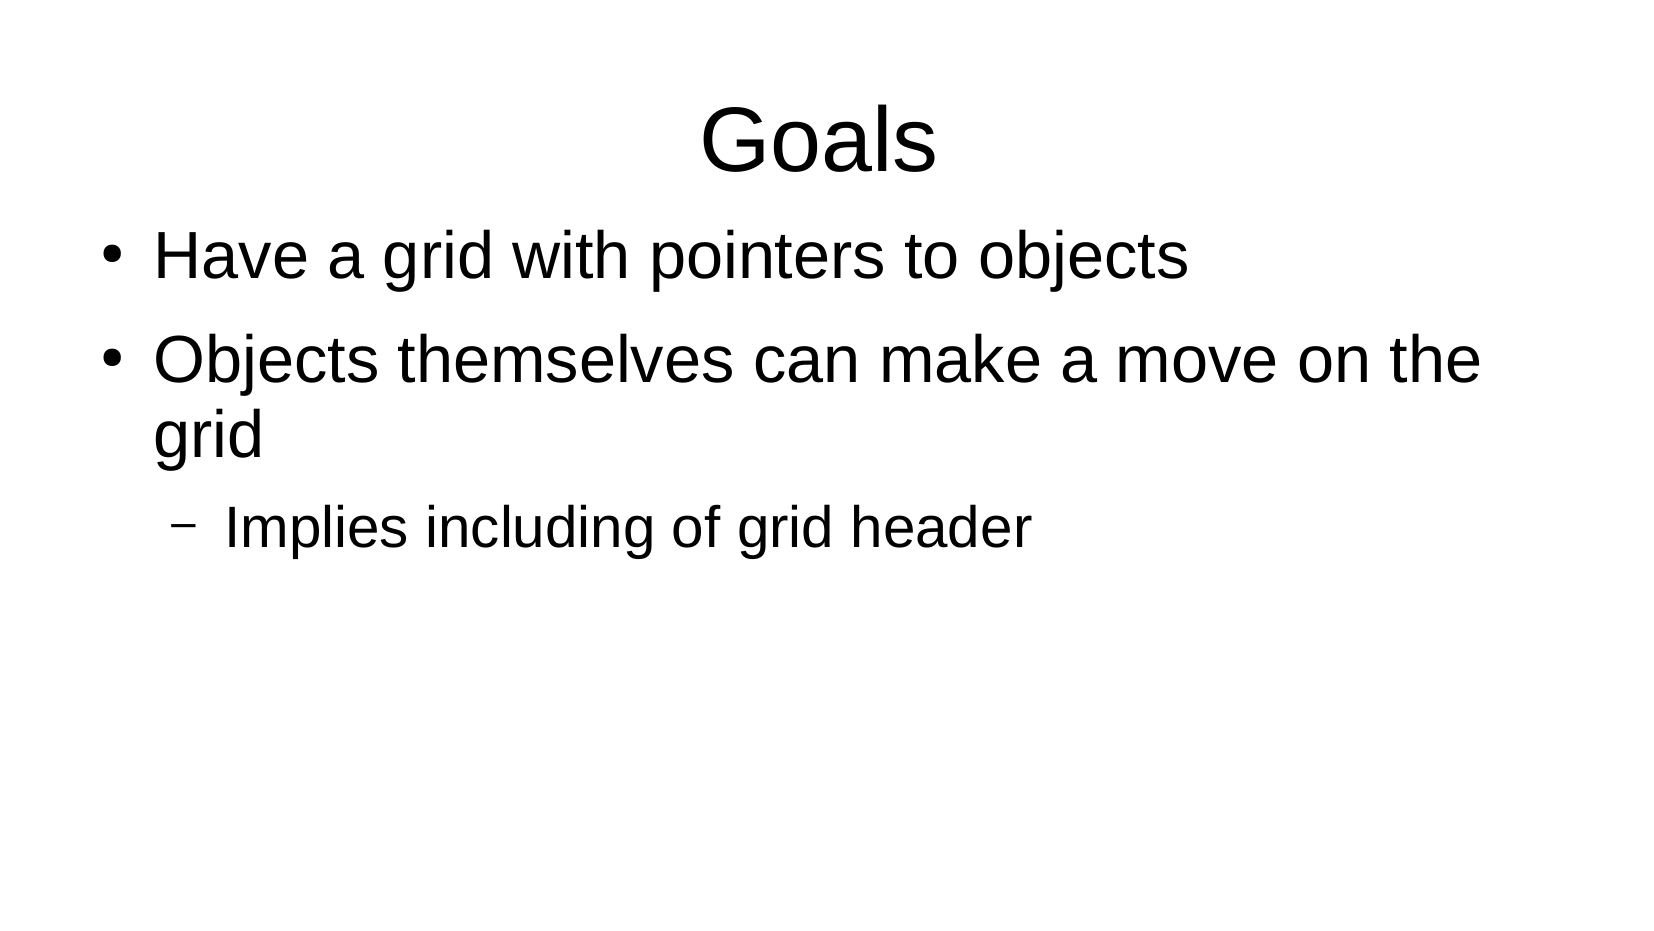

# Goals
Have a grid with pointers to objects
Objects themselves can make a move on the grid
Implies including of grid header